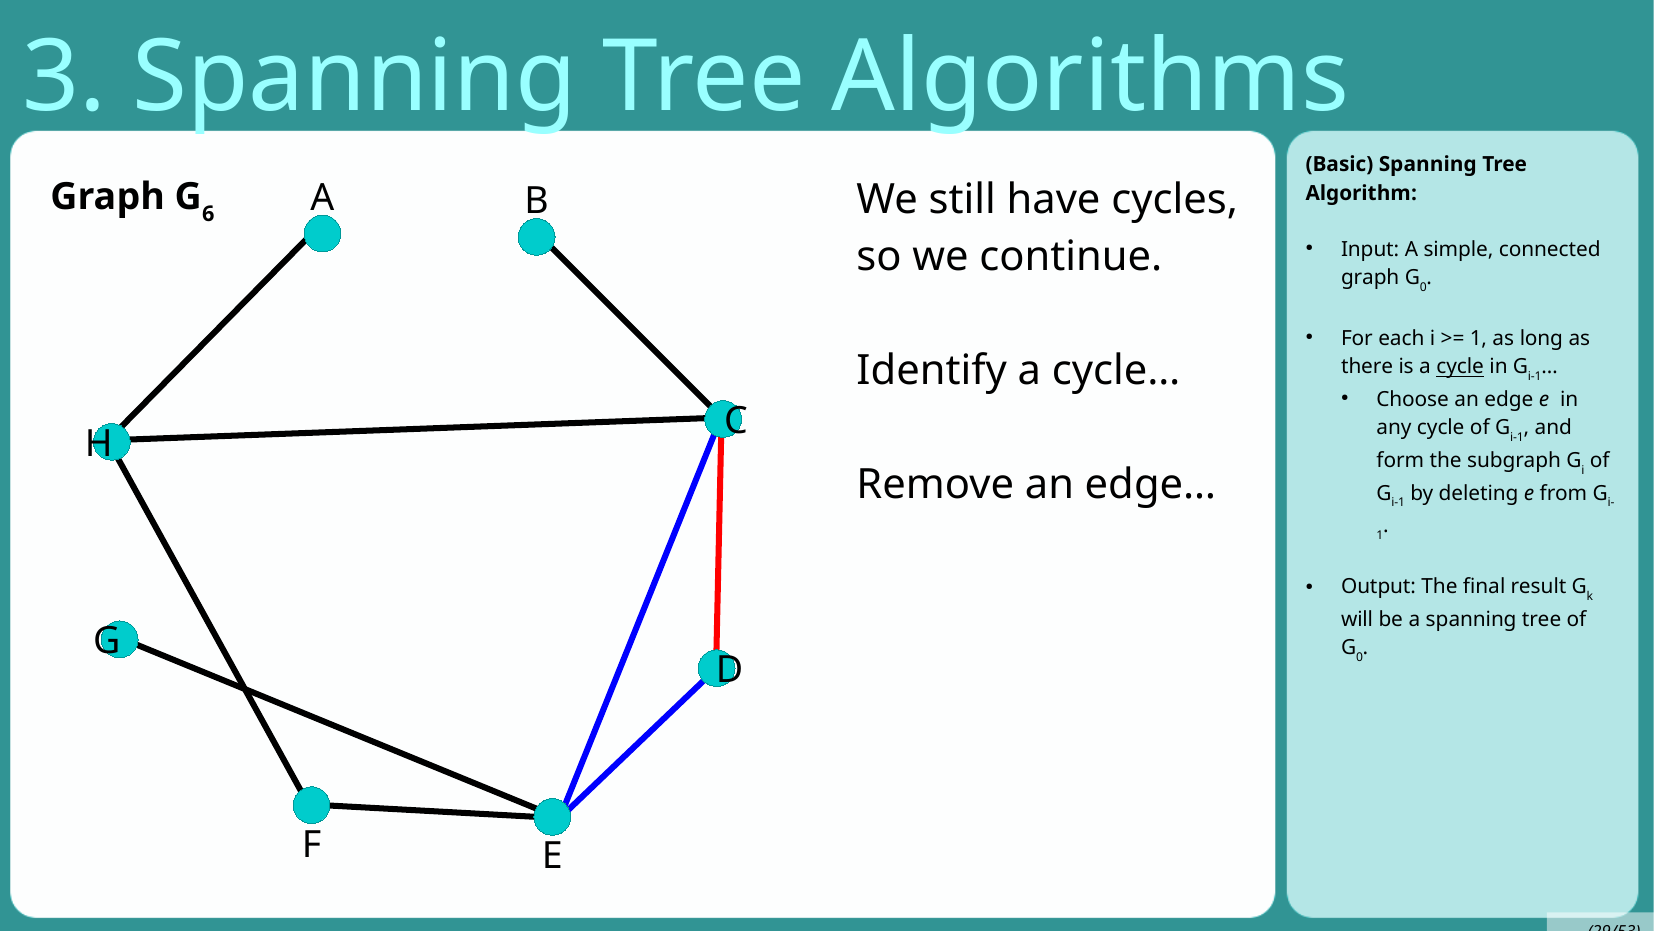

# 3. Spanning Tree Algorithms
(Basic) Spanning Tree Algorithm:
Input: A simple, connected graph G0.
For each i >= 1, as long as there is a cycle in Gi-1…
Choose an edge e in any cycle of Gi-1, and form the subgraph Gi of Gi-1 by deleting e from Gi-1.
Output: The final result Gk will be a spanning tree of G0.
Graph G6
We still have cycles, so we continue.
Identify a cycle…
Remove an edge…
A
B
C
H
G
D
F
E